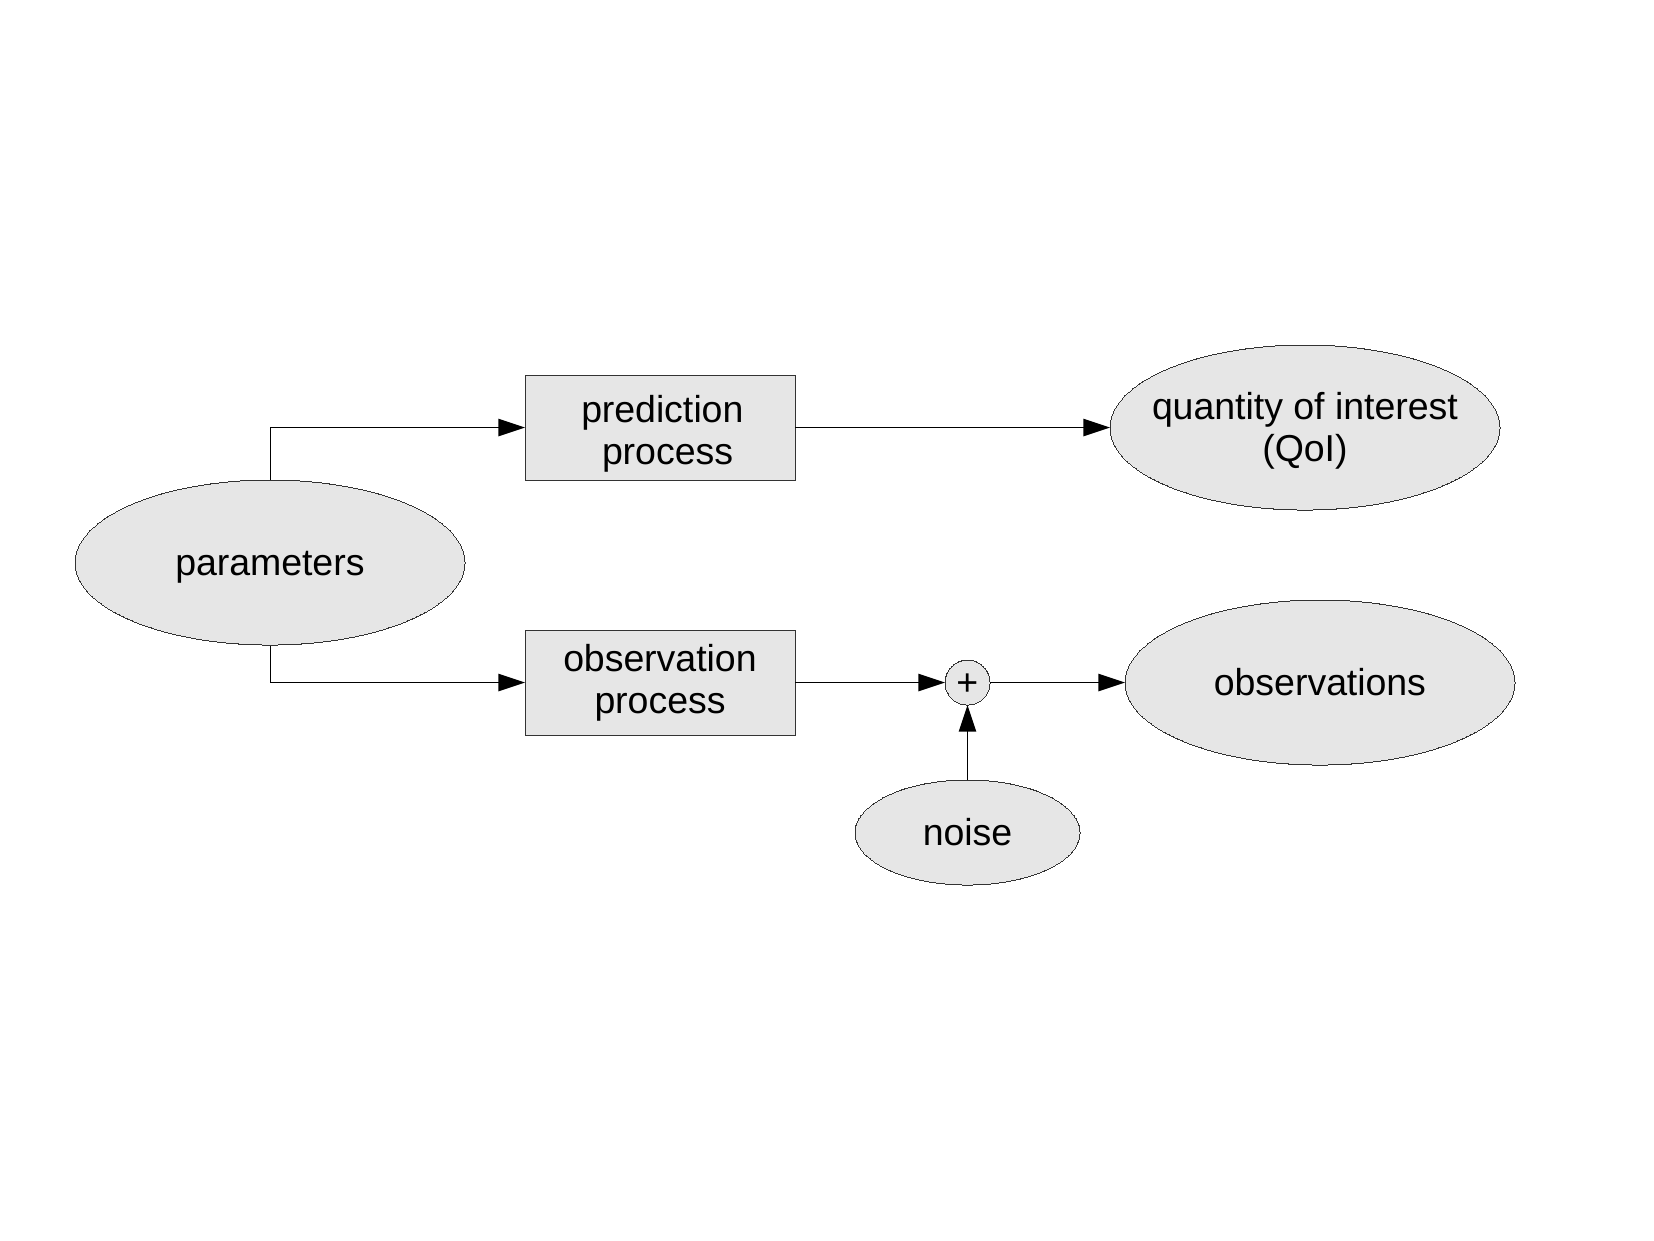

quantity of interest
(QoI)
prediction
process
parameters
observations
observation process
+
noise